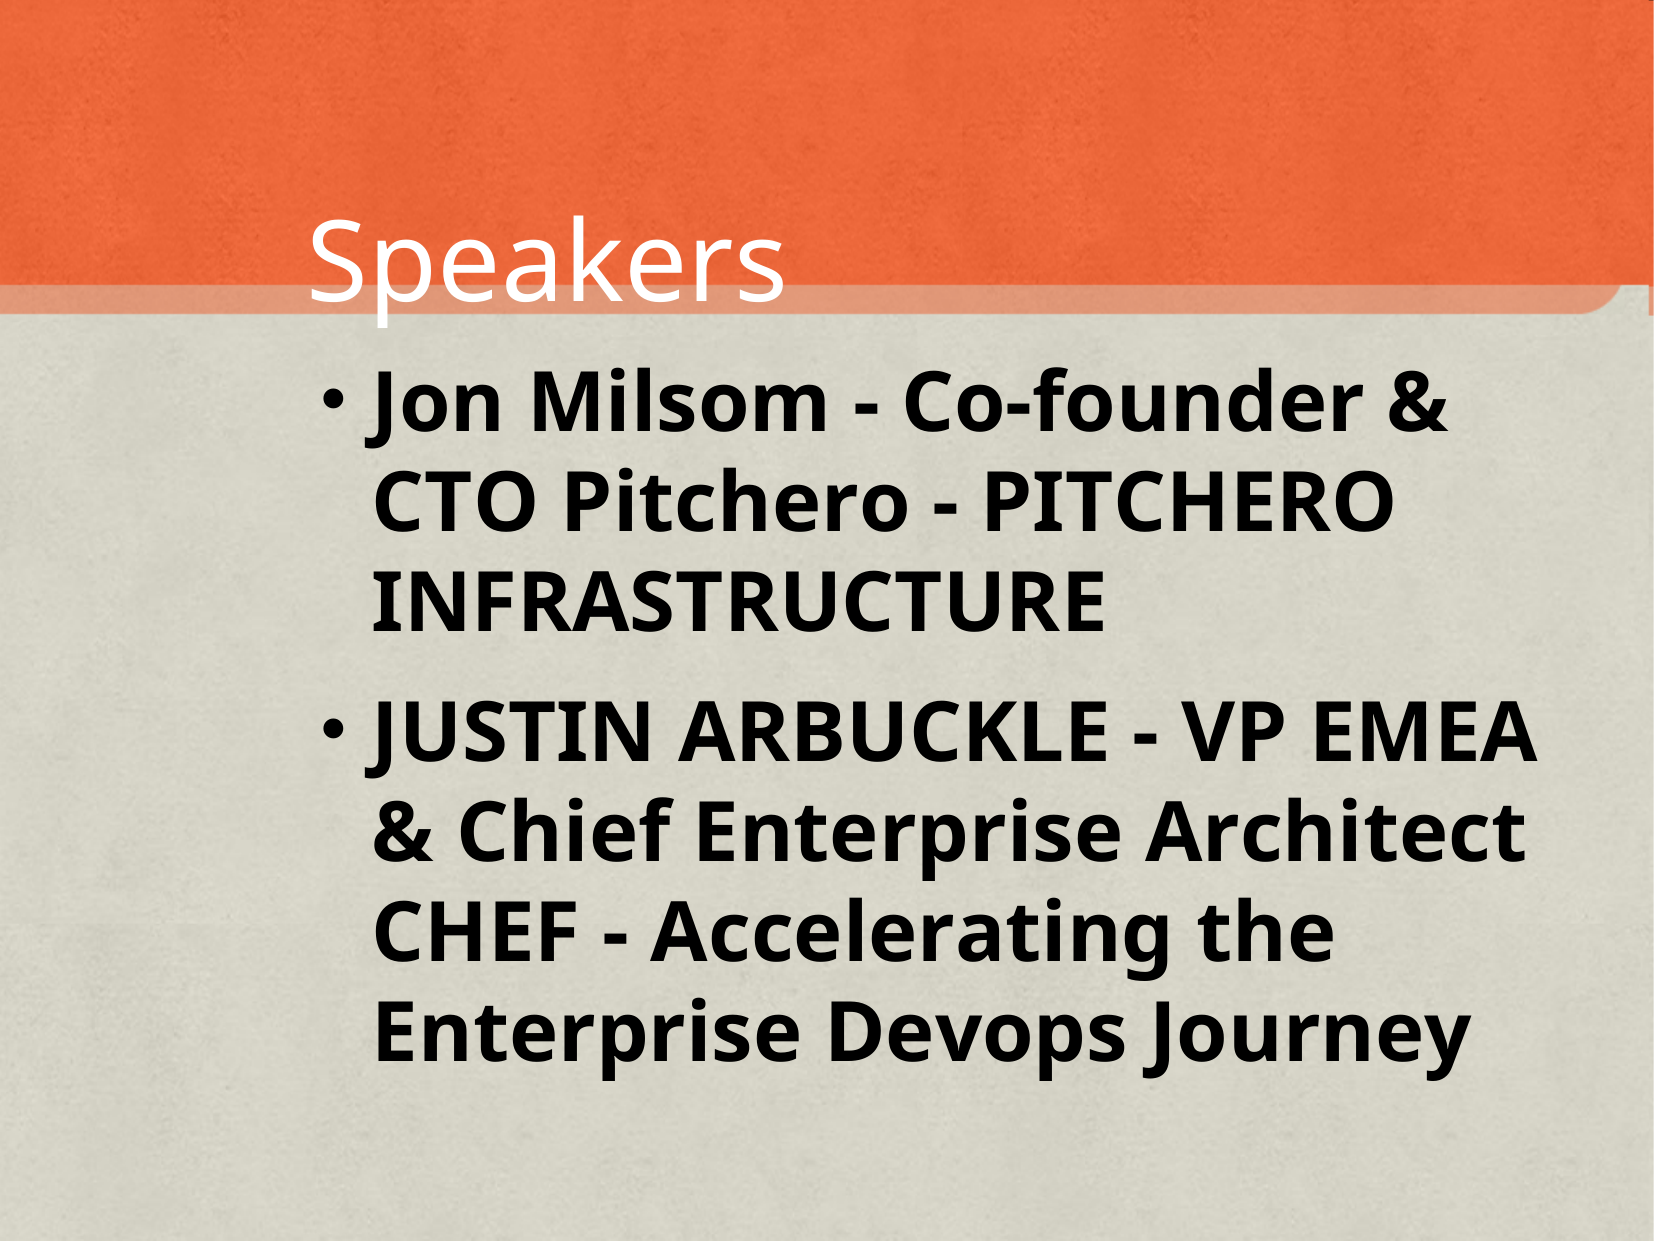

Speakers
Jon Milsom - Co-founder & CTO Pitchero - PITCHERO INFRASTRUCTURE
JUSTIN ARBUCKLE - VP EMEA & Chief Enterprise Architect CHEF - Accelerating the Enterprise Devops Journey